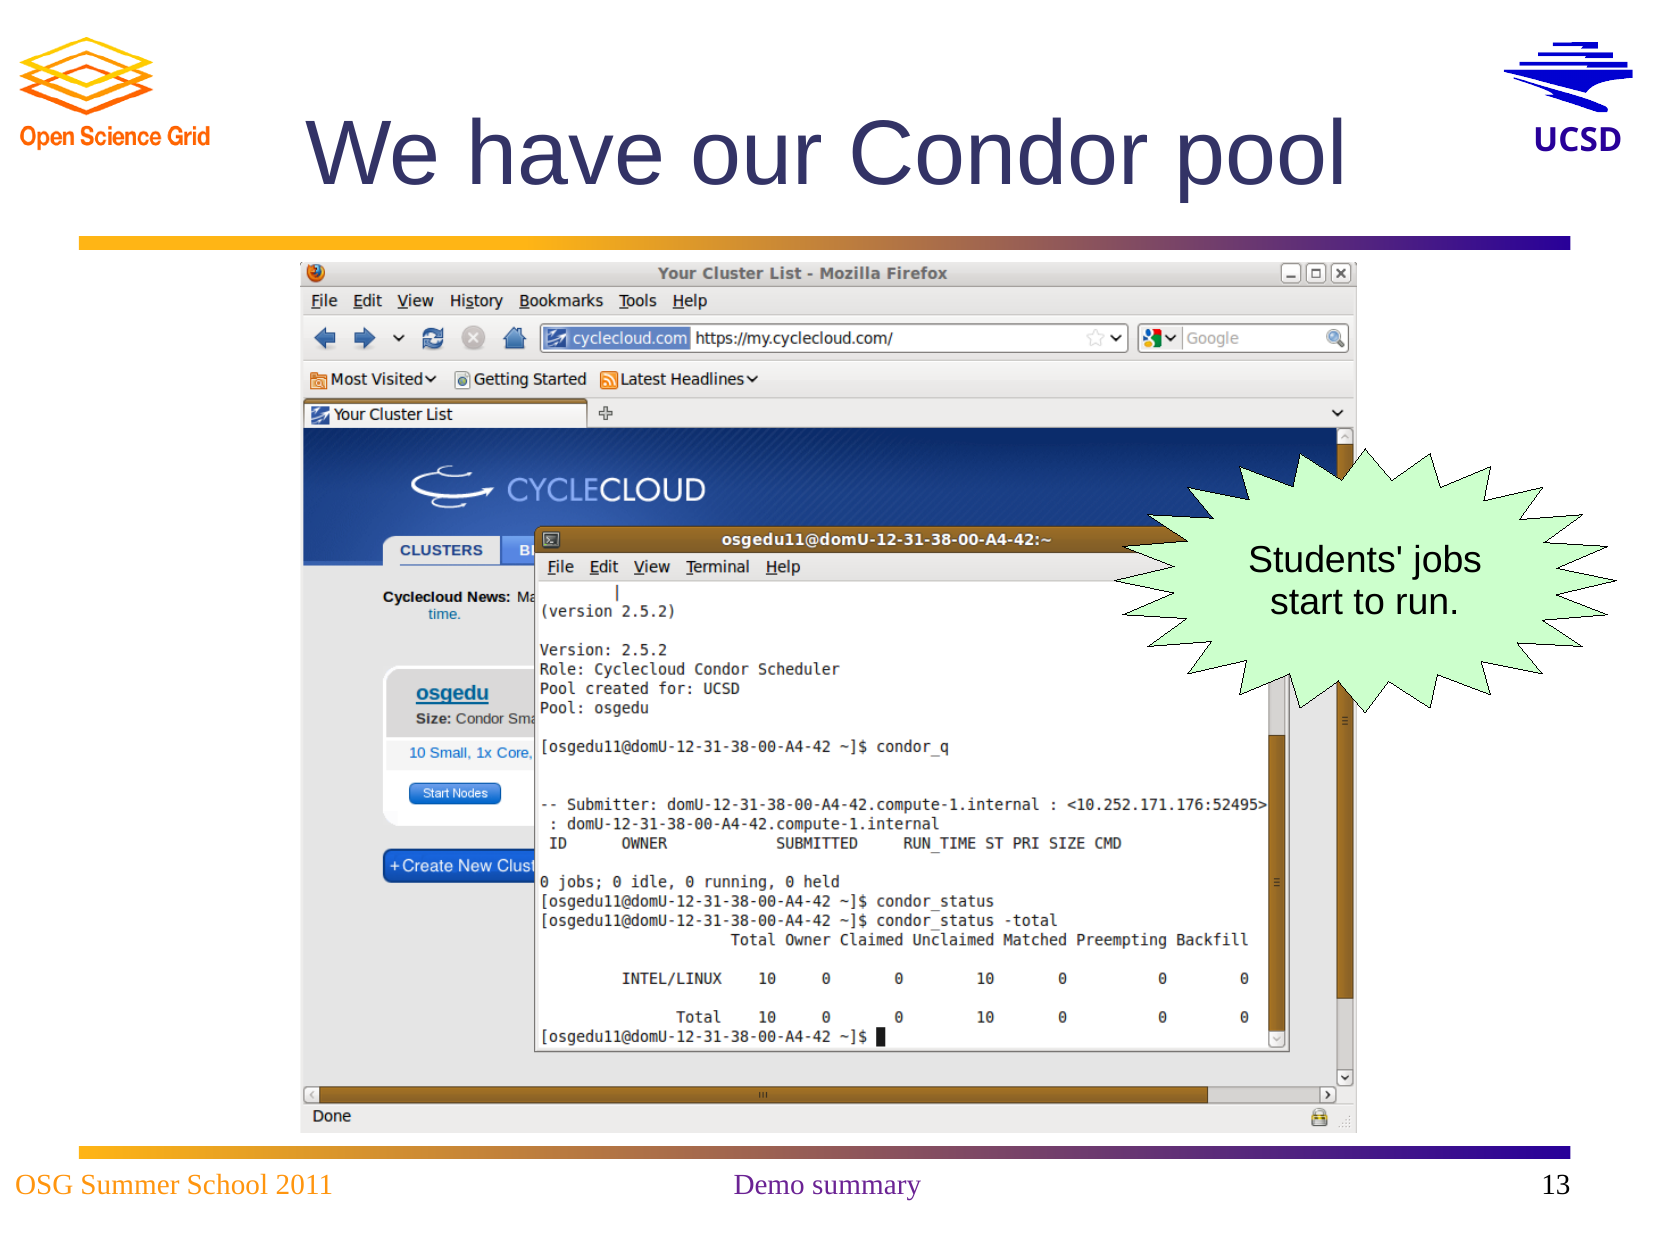

# We have our Condor pool
Students' jobs
start to run.
OSG Summer School 2011
Demo summary
13